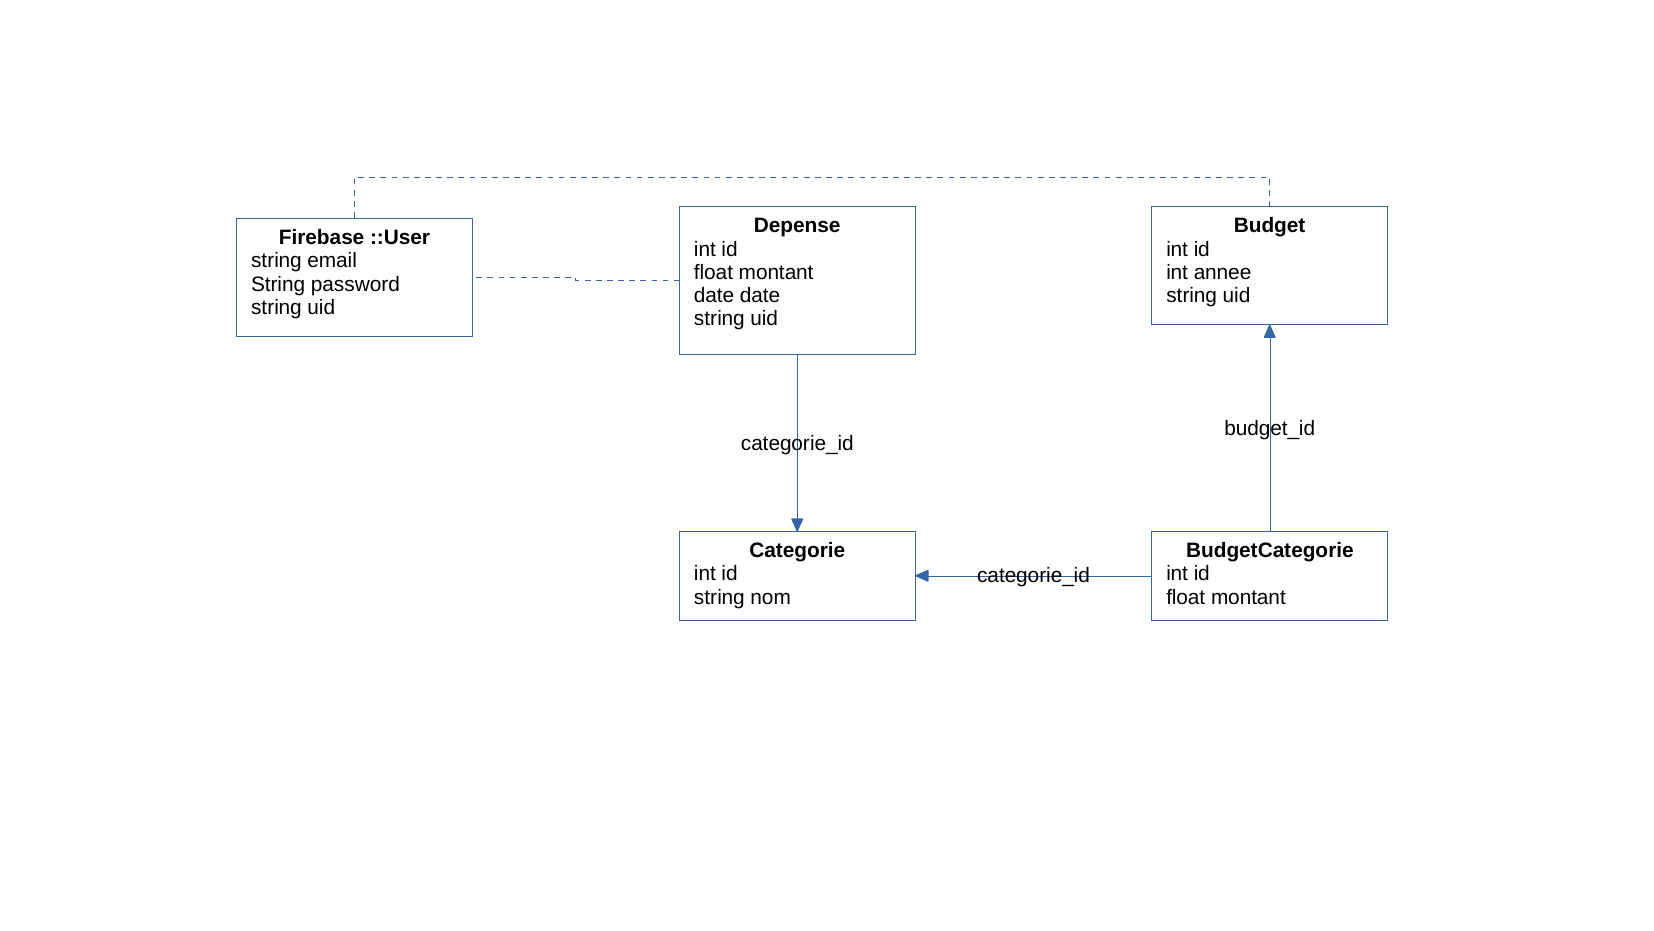

Depense
int id
float montant
date date
string uid
Budget
int id
int annee
string uid
Firebase ::User
string email
String password
string uid
Categorie
int id
string nom
BudgetCategorie
int id
float montant